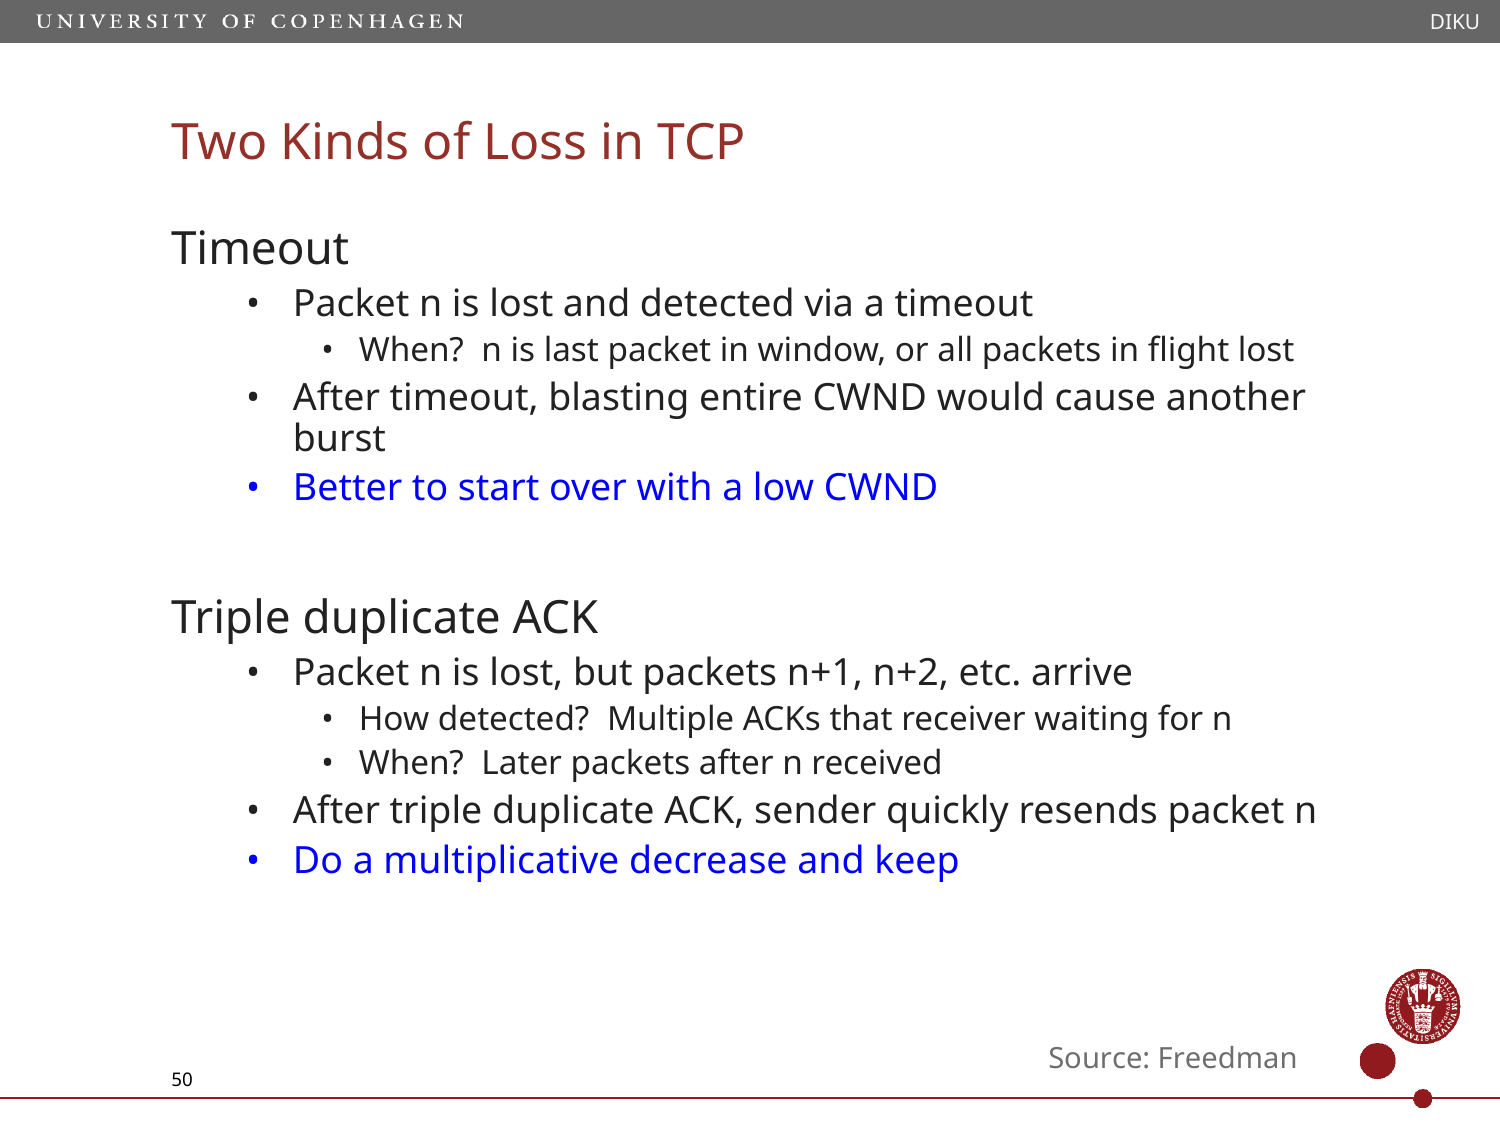

DIKU
# Two Kinds of Loss in TCP
Timeout
Packet n is lost and detected via a timeout
When? n is last packet in window, or all packets in flight lost
After timeout, blasting entire CWND would cause another burst
Better to start over with a low CWND
Triple duplicate ACK
Packet n is lost, but packets n+1, n+2, etc. arrive
How detected? Multiple ACKs that receiver waiting for n
When? Later packets after n received
After triple duplicate ACK, sender quickly resends packet n
Do a multiplicative decrease and keep
Source: Freedman